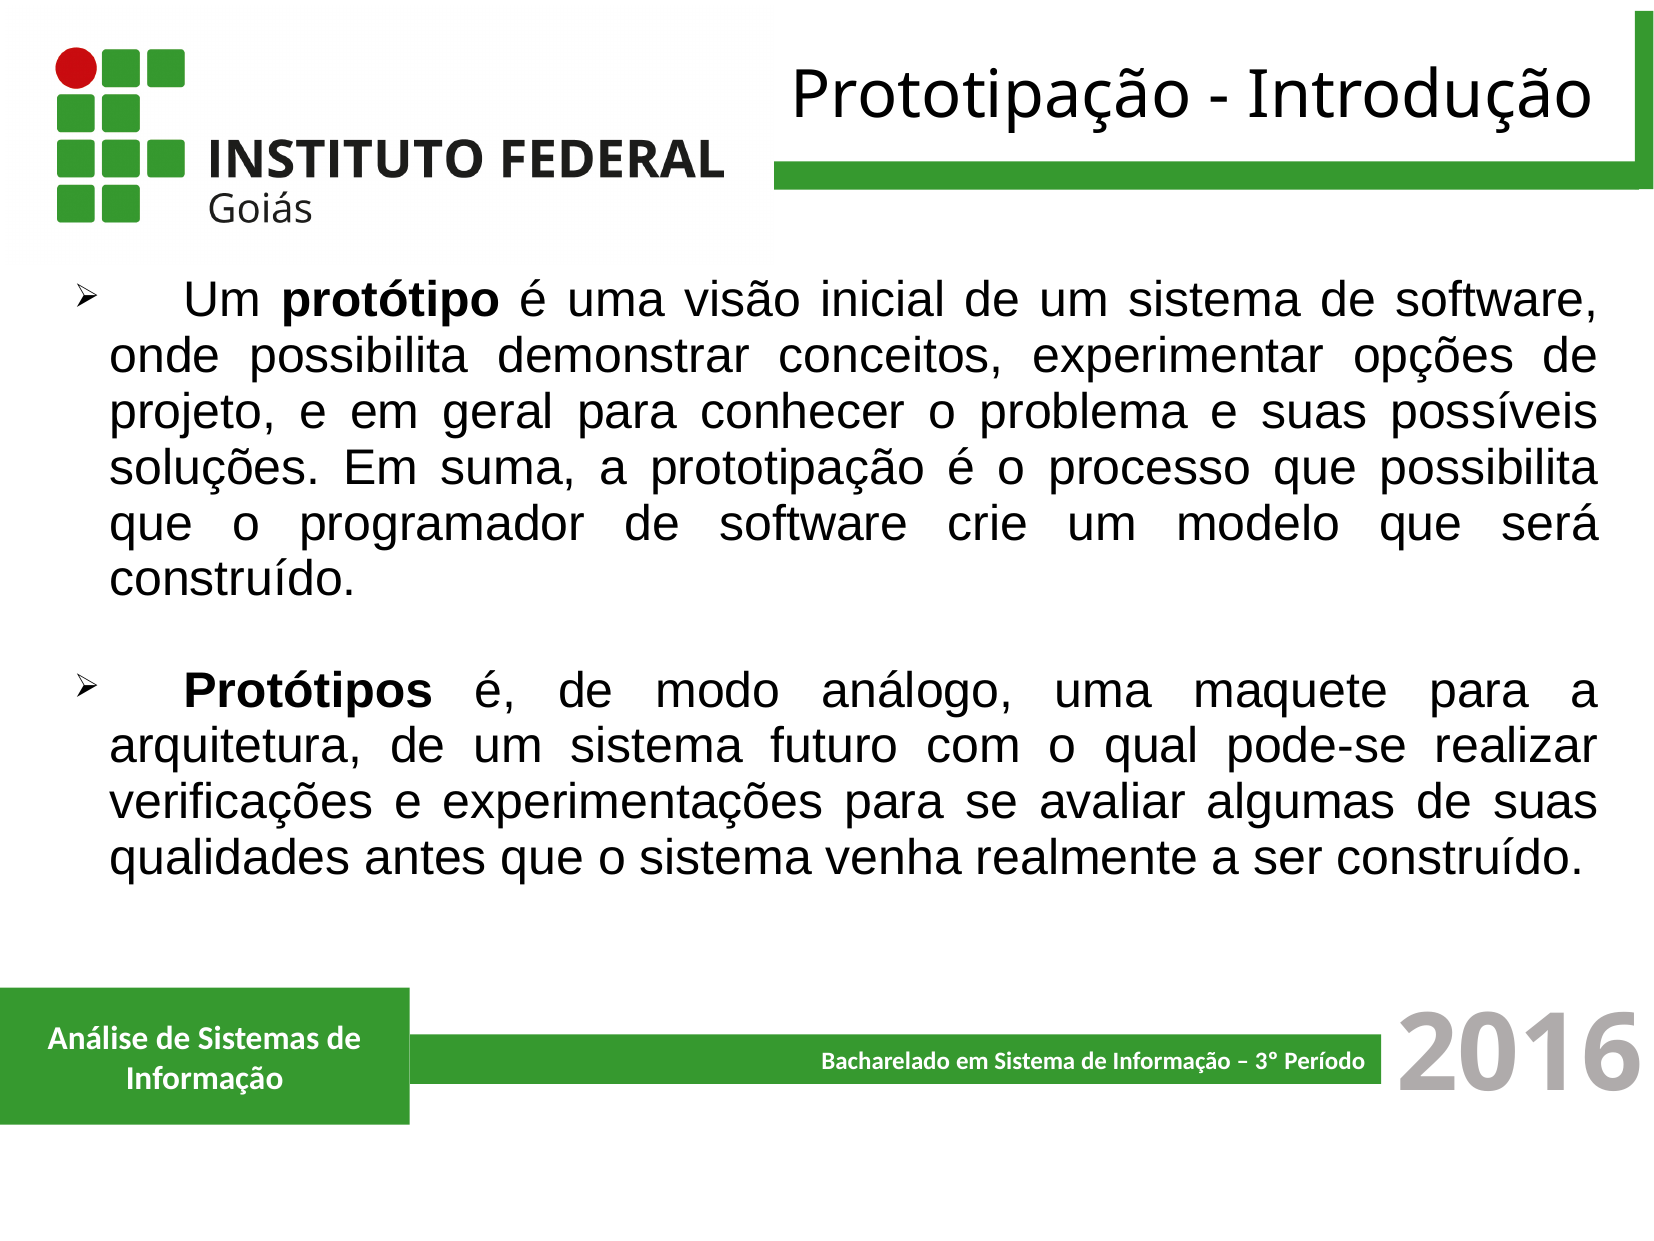

Prototipação - Introdução
	Um protótipo é uma visão inicial de um sistema de software, onde possibilita demonstrar conceitos, experimentar opções de projeto, e em geral para conhecer o problema e suas possíveis soluções. Em suma, a prototipação é o processo que possibilita que o programador de software crie um modelo que será construído.
	Protótipos é, de modo análogo, uma maquete para a arquitetura, de um sistema futuro com o qual pode-se realizar verificações e experimentações para se avaliar algumas de suas qualidades antes que o sistema venha realmente a ser construído.
2016
Análise de Sistemas de Informação
Bacharelado em Sistema de Informação – 3º Período